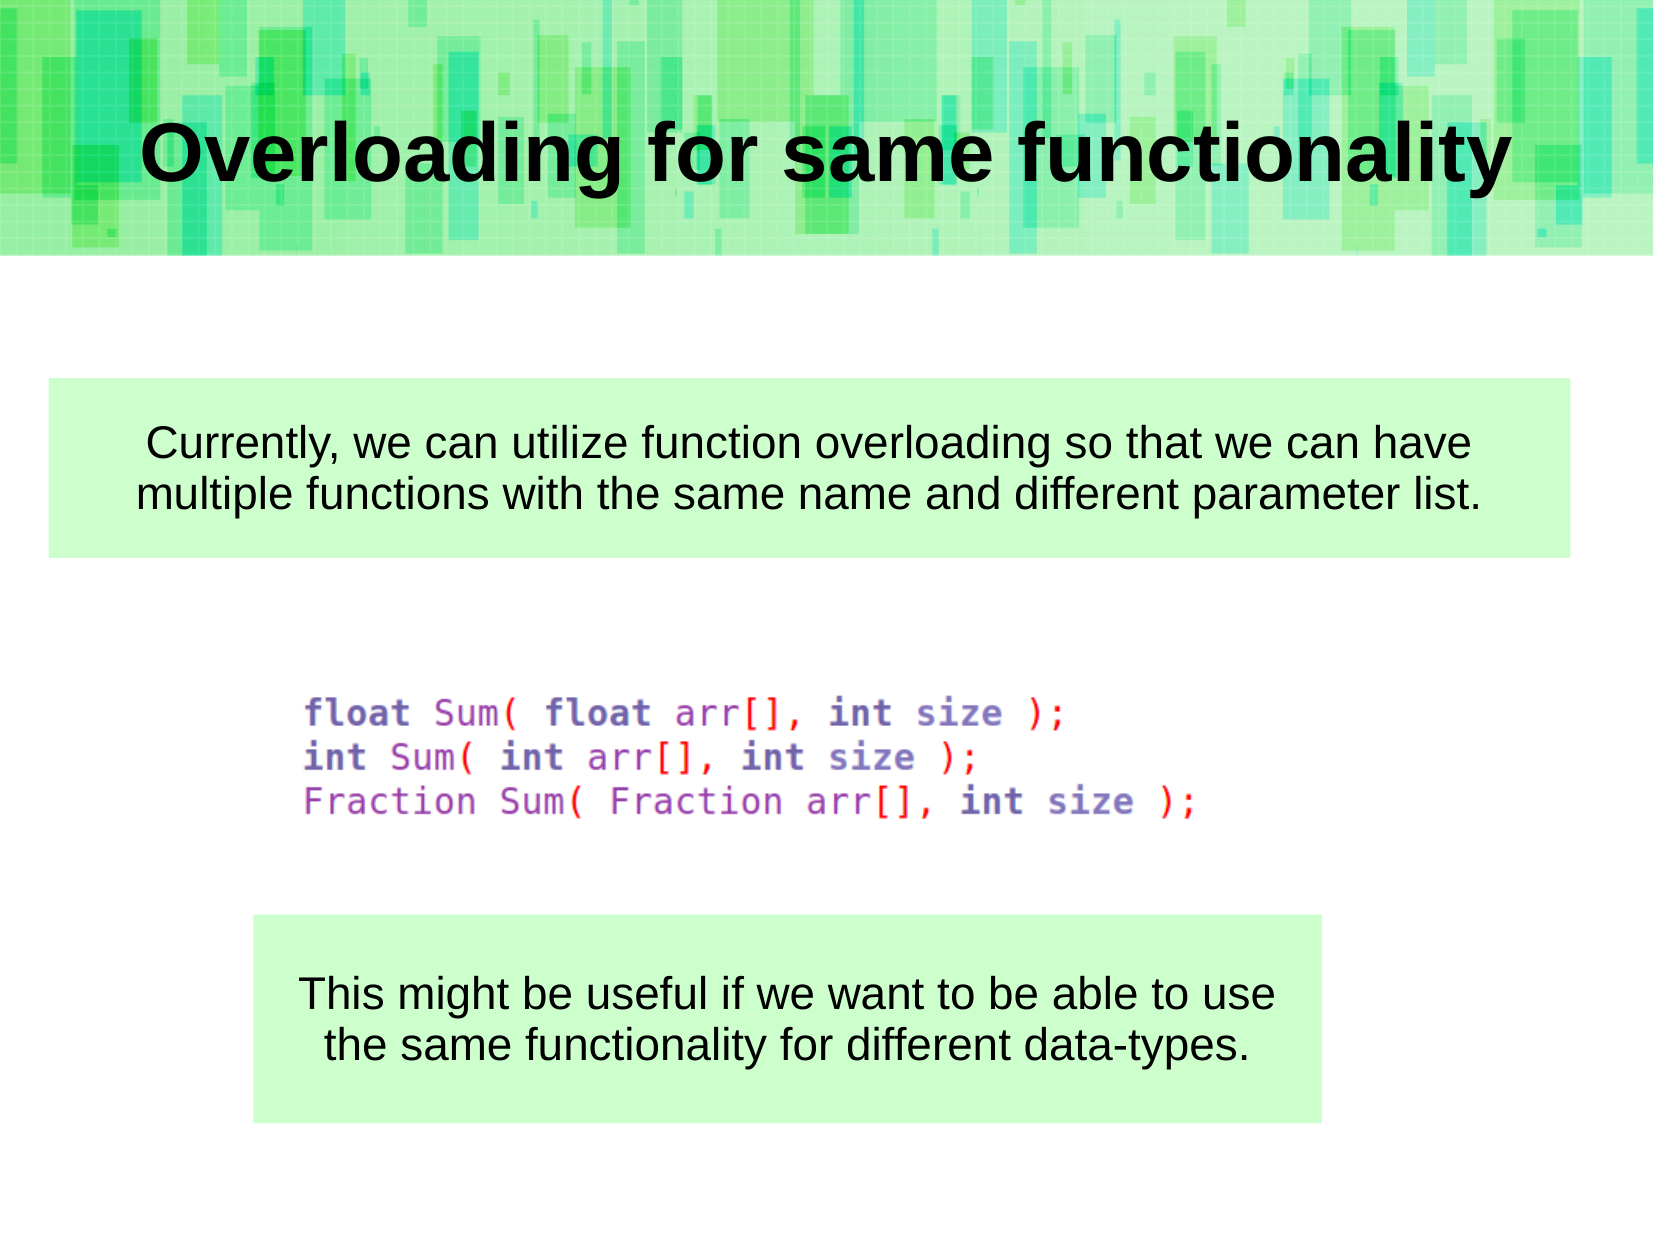

# Overloading for same functionality
Currently, we can utilize function overloading so that we can have multiple functions with the same name and different parameter list.
This might be useful if we want to be able to use the same functionality for different data-types.